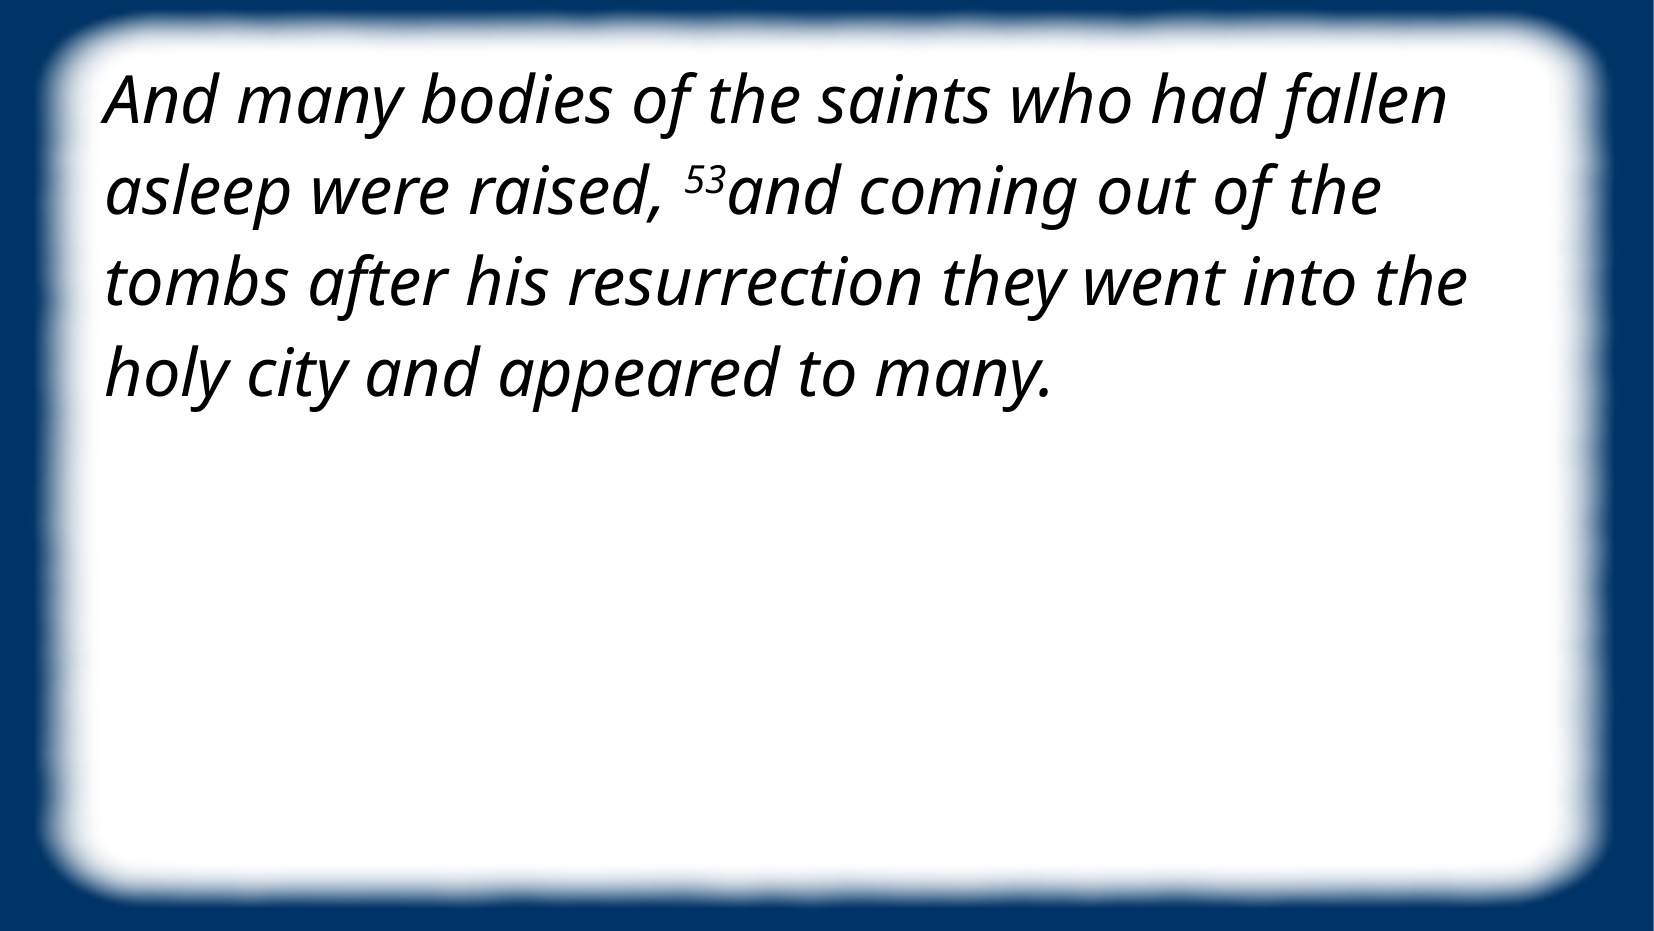

And many bodies of the saints who had fallen asleep were raised, 53and coming out of the tombs after his resurrection they went into the holy city and appeared to many.